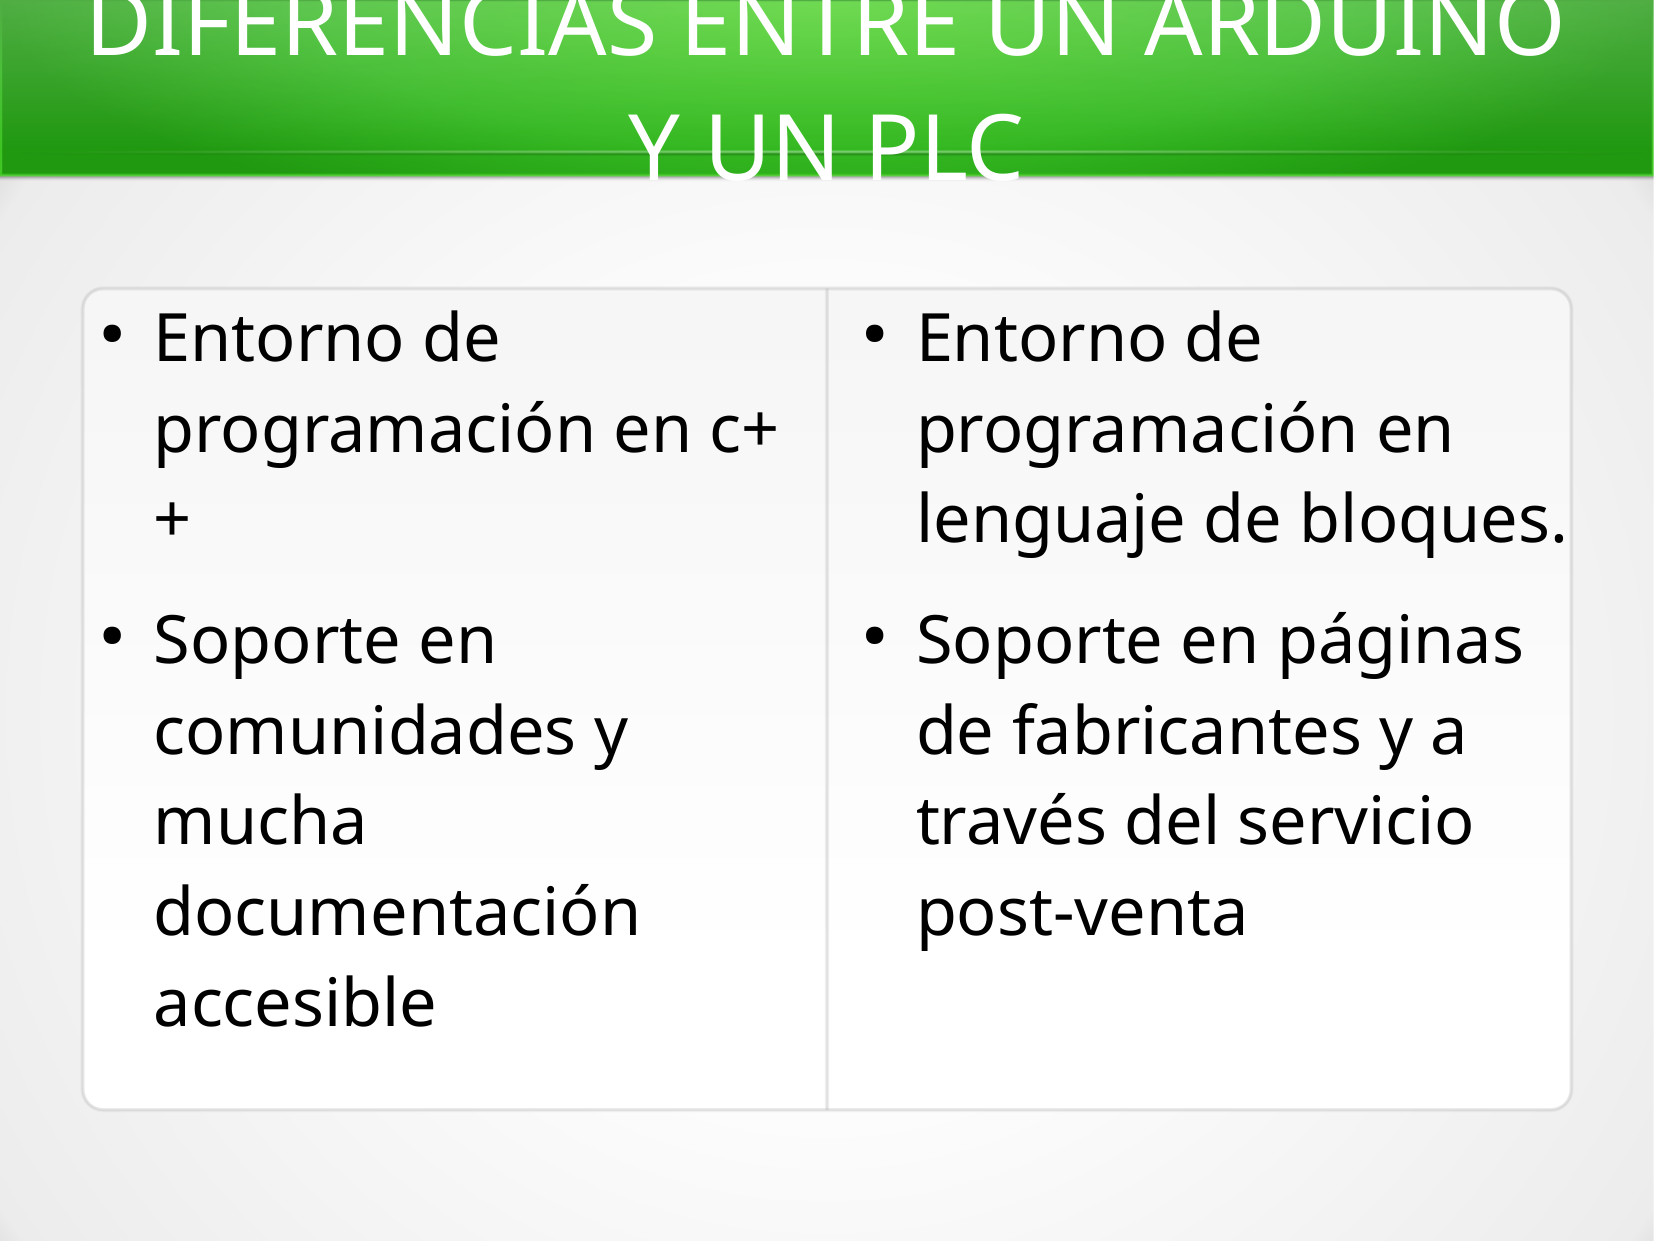

# DIFERENCIAS ENTRE UN ARDUINO Y UN PLC
Entorno de programación en c++
Soporte en comunidades y mucha documentación accesible
Entorno de programación en lenguaje de bloques.
Soporte en páginas de fabricantes y a través del servicio post-venta